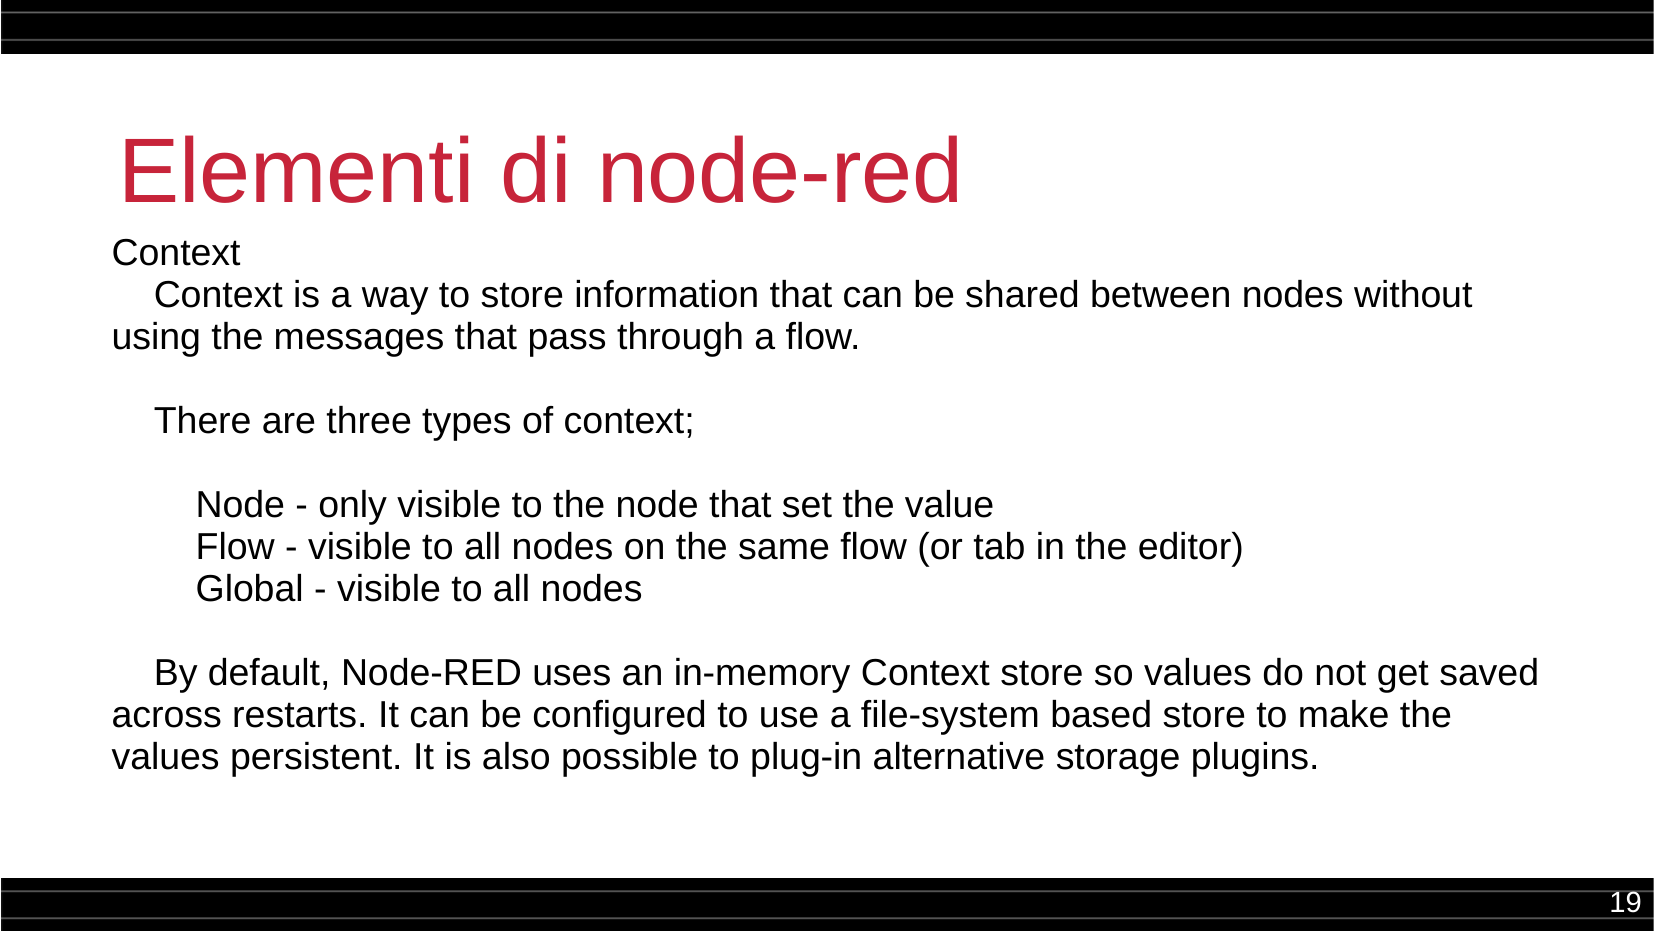

# Elementi di node-red
Context
 Context is a way to store information that can be shared between nodes without using the messages that pass through a flow.
 There are three types of context;
 Node - only visible to the node that set the value
 Flow - visible to all nodes on the same flow (or tab in the editor)
 Global - visible to all nodes
 By default, Node-RED uses an in-memory Context store so values do not get saved across restarts. It can be configured to use a file-system based store to make the values persistent. It is also possible to plug-in alternative storage plugins.